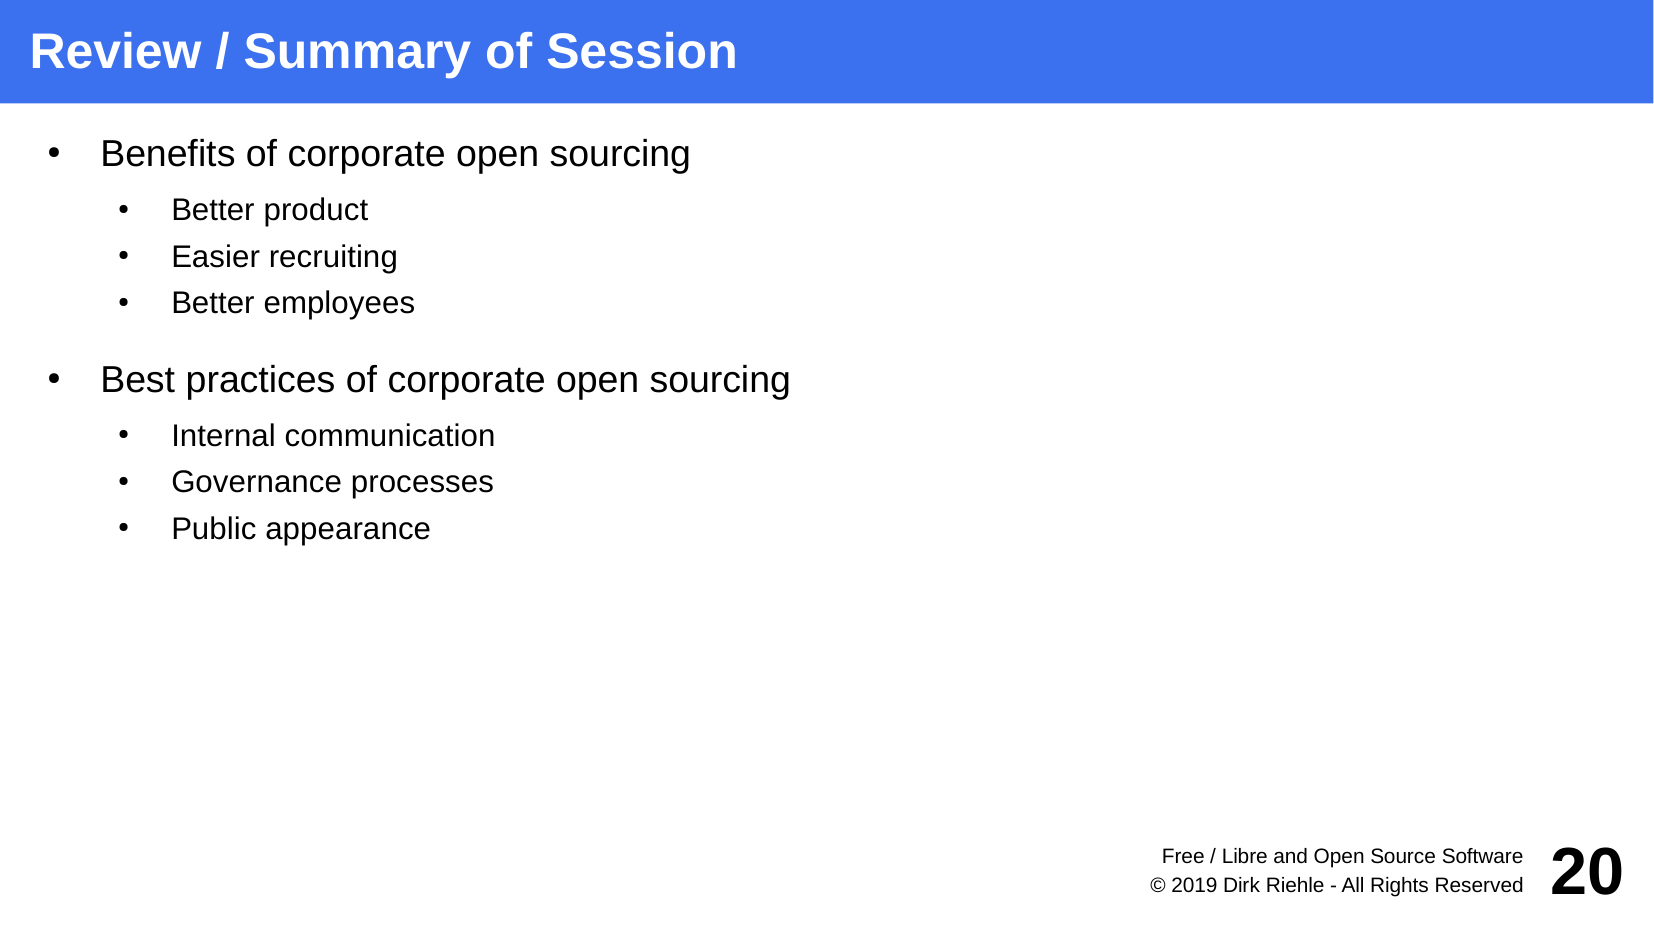

# Review / Summary of Session
Benefits of corporate open sourcing
Better product
Easier recruiting
Better employees
Best practices of corporate open sourcing
Internal communication
Governance processes
Public appearance
Free / Libre and Open Source Software
20
© 2019 Dirk Riehle - All Rights Reserved